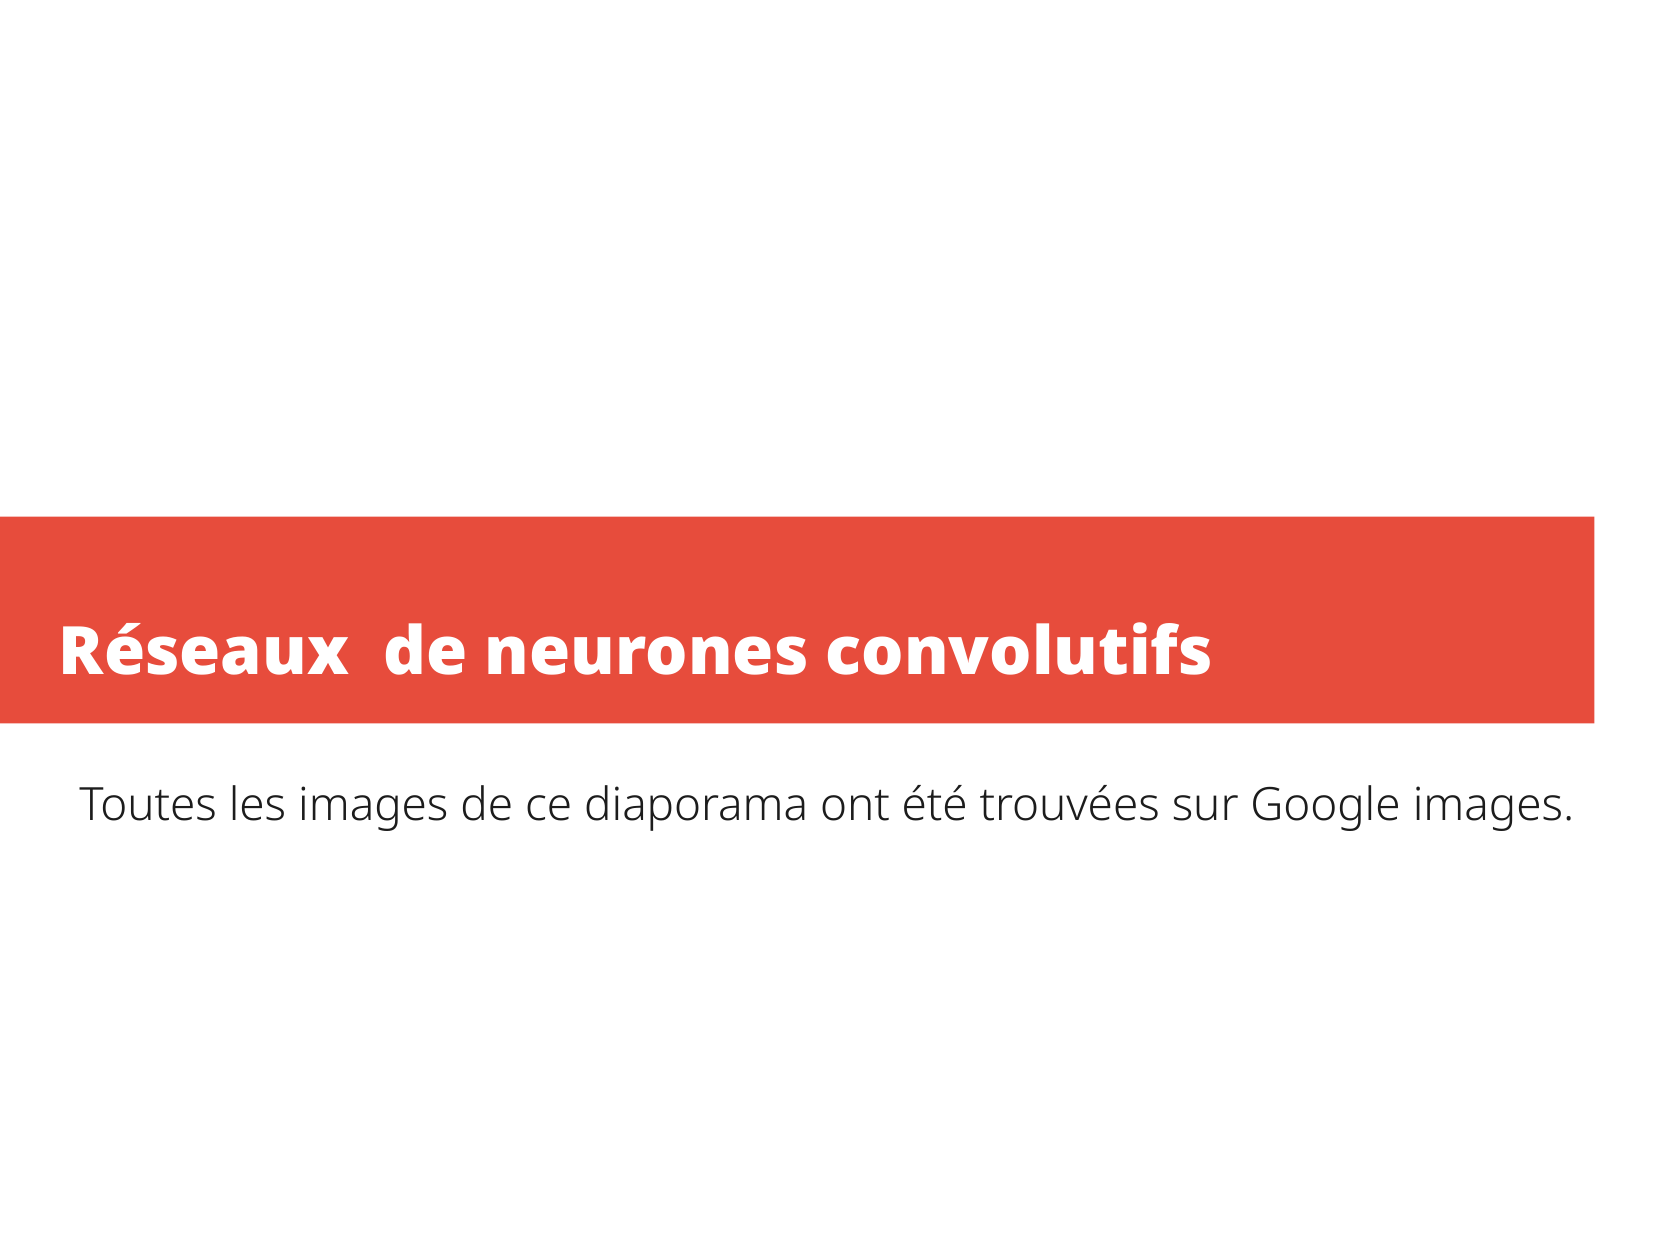

# Réseaux de neurones convolutifs
Toutes les images de ce diaporama ont été trouvées sur Google images.